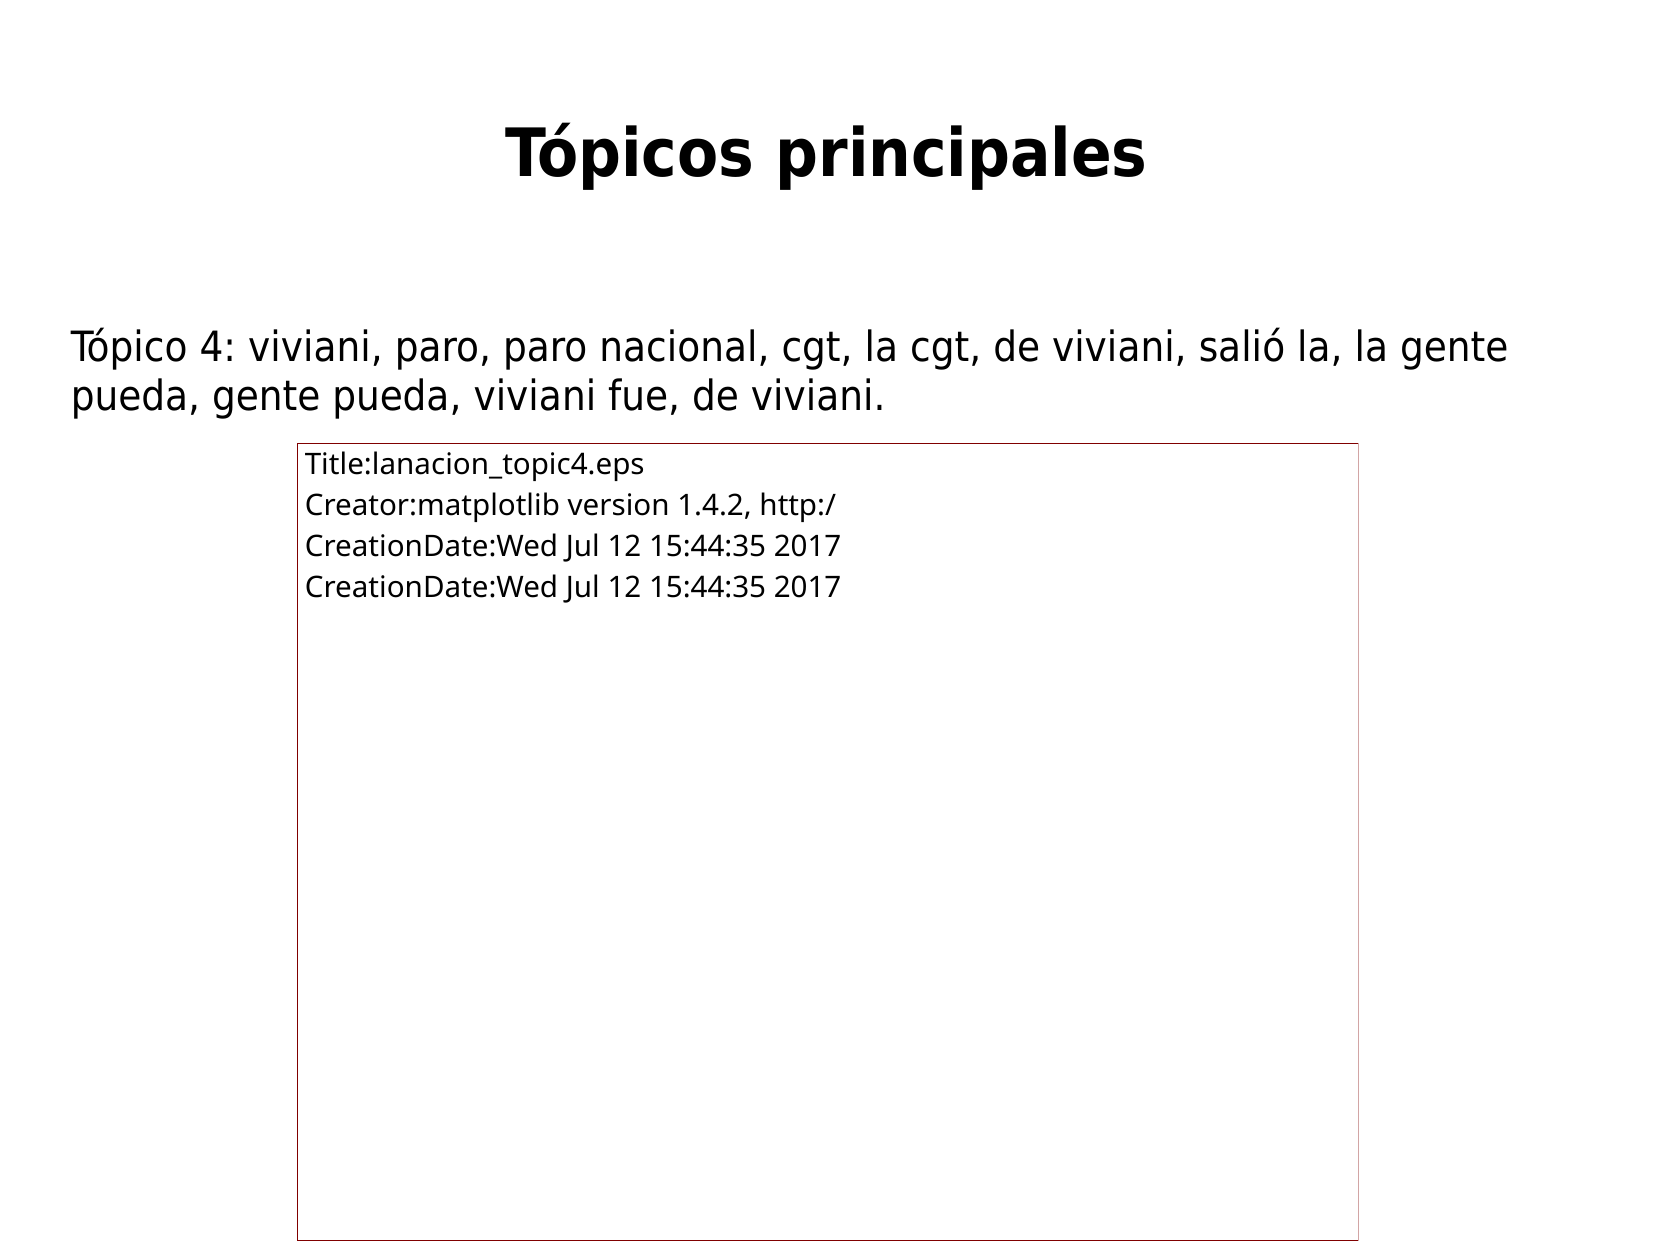

# Tópicos principales
Tópico 4: viviani, paro, paro nacional, cgt, la cgt, de viviani, salió la, la gente pueda, gente pueda, viviani fue, de viviani.